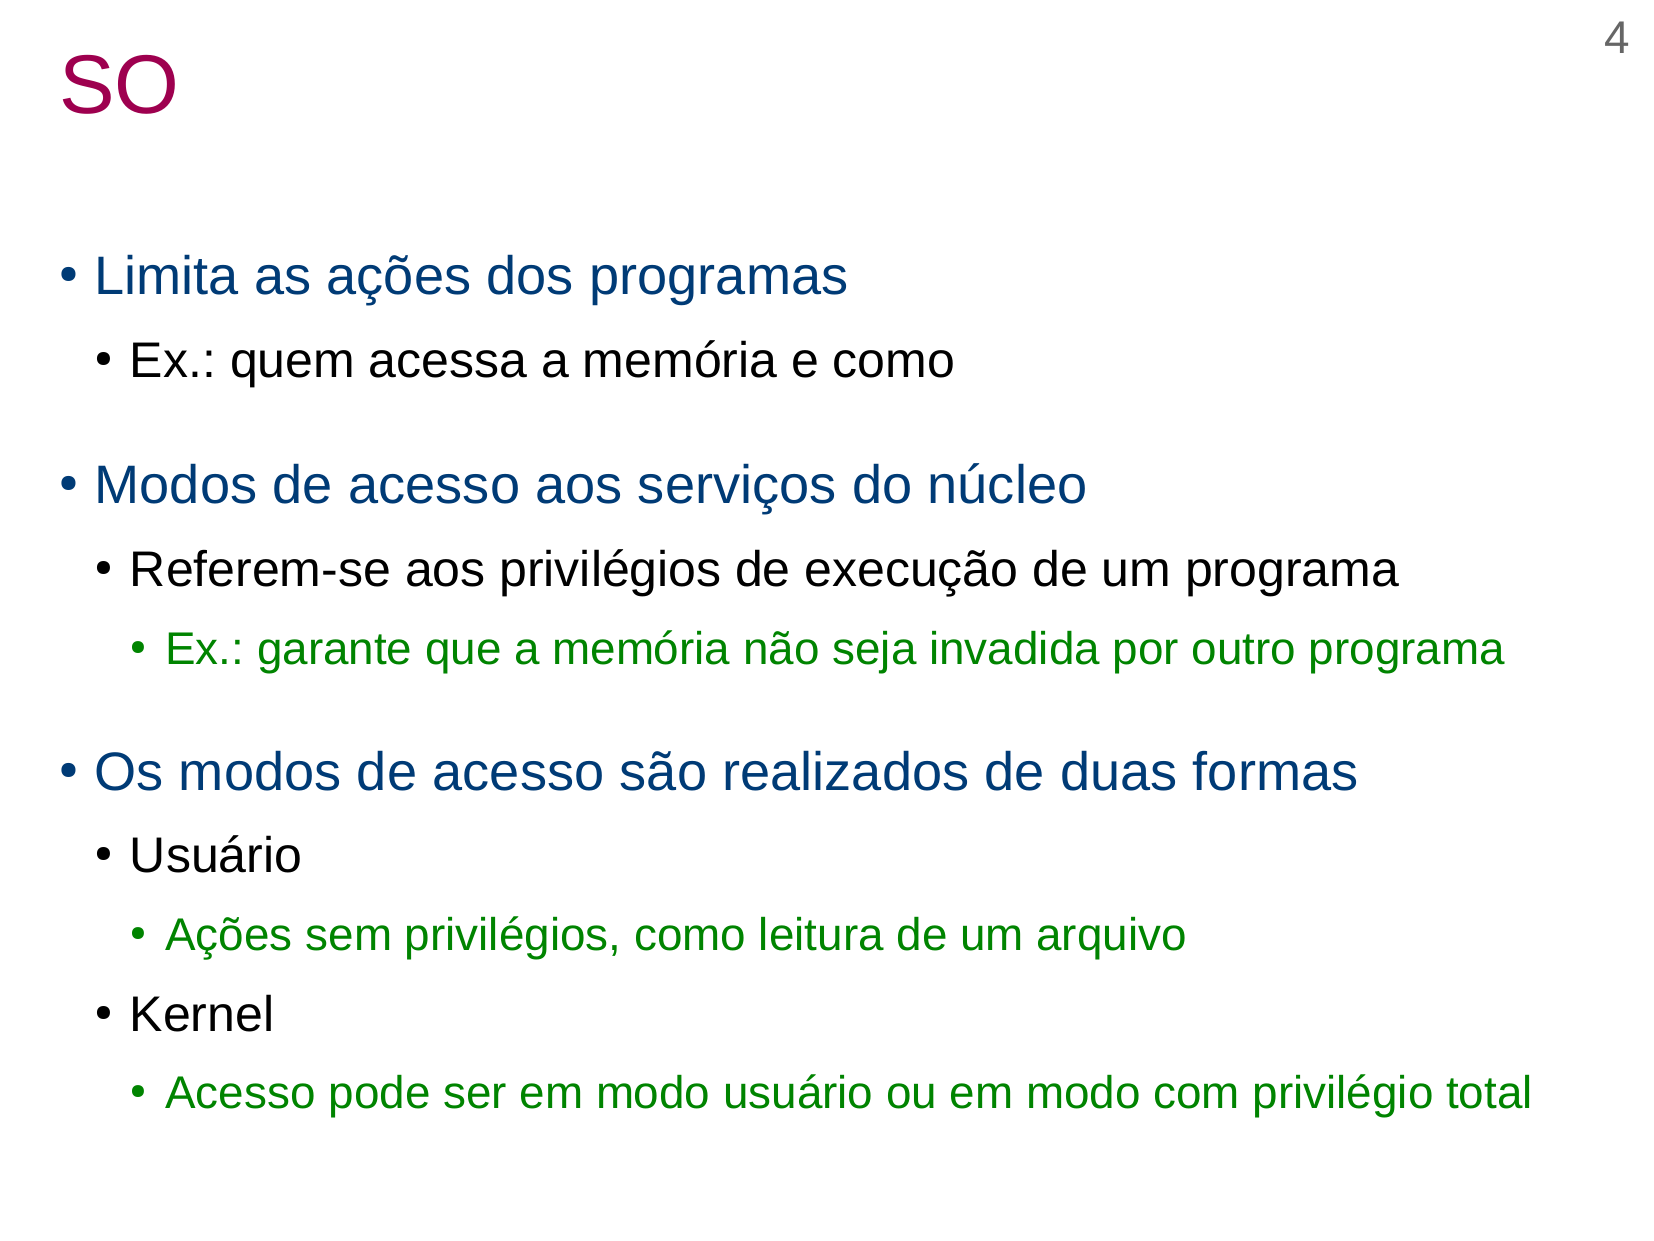

4
# SO
Limita as ações dos programas
Ex.: quem acessa a memória e como
Modos de acesso aos serviços do núcleo
Referem-se aos privilégios de execução de um programa
Ex.: garante que a memória não seja invadida por outro programa
Os modos de acesso são realizados de duas formas
Usuário
Ações sem privilégios, como leitura de um arquivo
Kernel
Acesso pode ser em modo usuário ou em modo com privilégio total